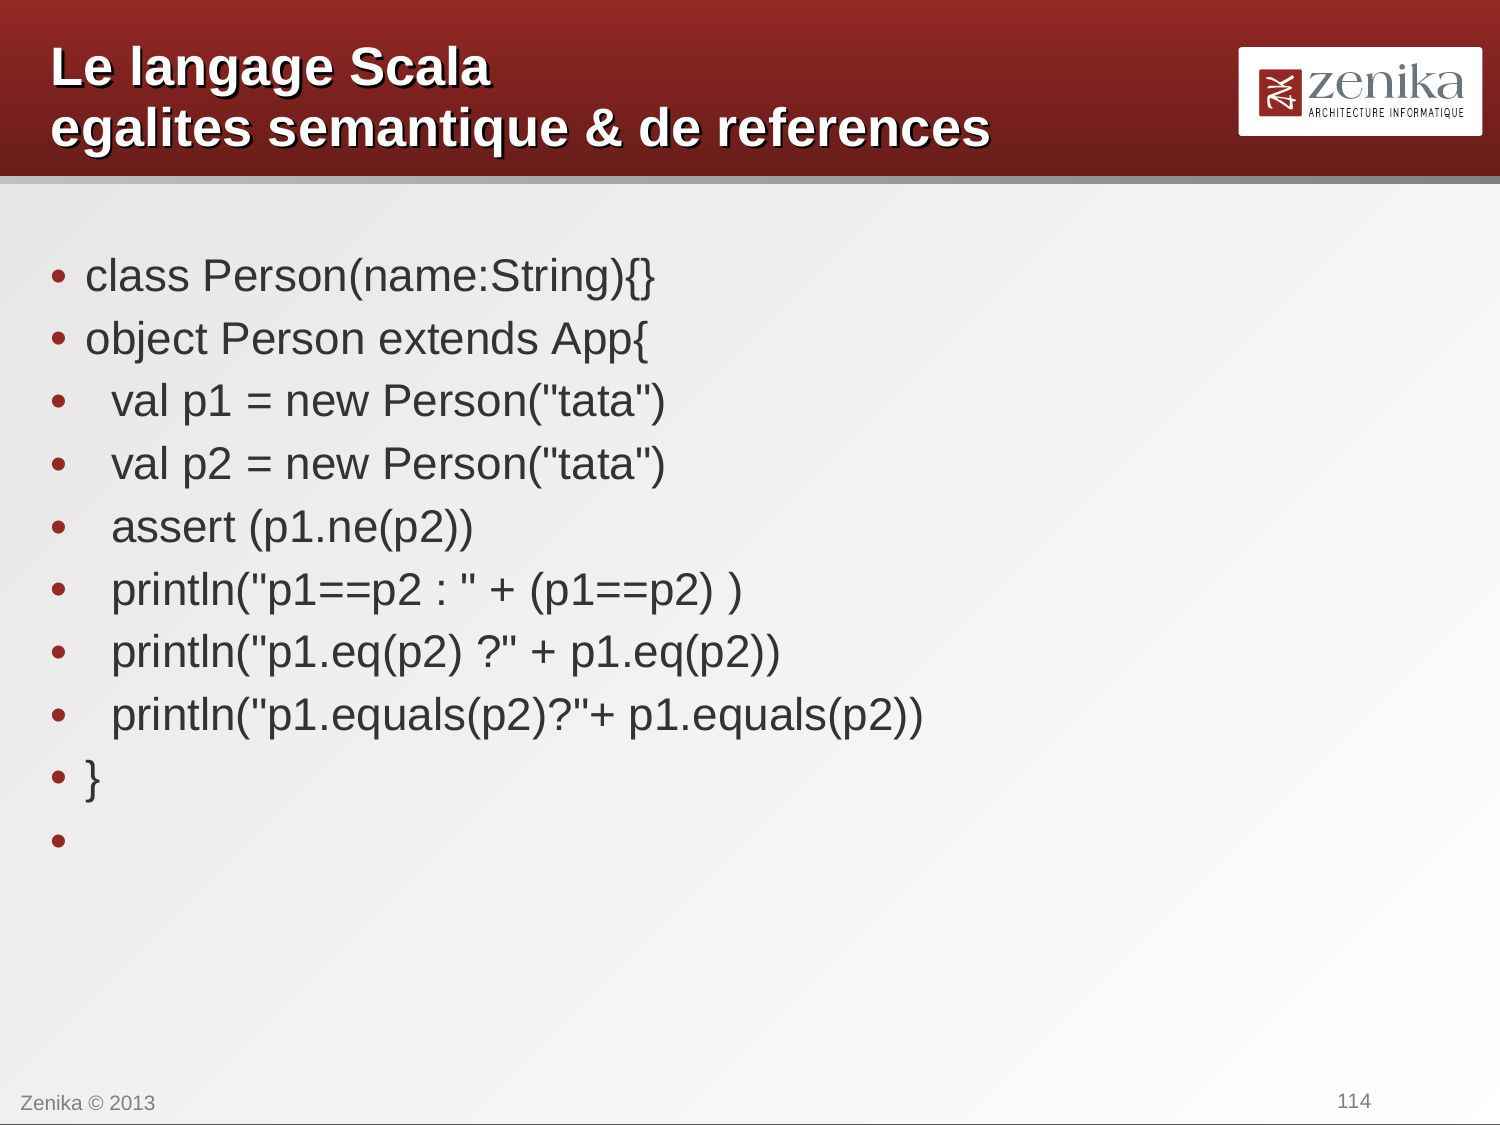

# Le langage Scala egalites semantique & de references
class Person(name:String){}
object Person extends App{
 val p1 = new Person("tata")
 val p2 = new Person("tata")
 assert (p1.ne(p2))
 println("p1==p2 : " + (p1==p2) )
 println("p1.eq(p2) ?" + p1.eq(p2))
 println("p1.equals(p2)?"+ p1.equals(p2))
}